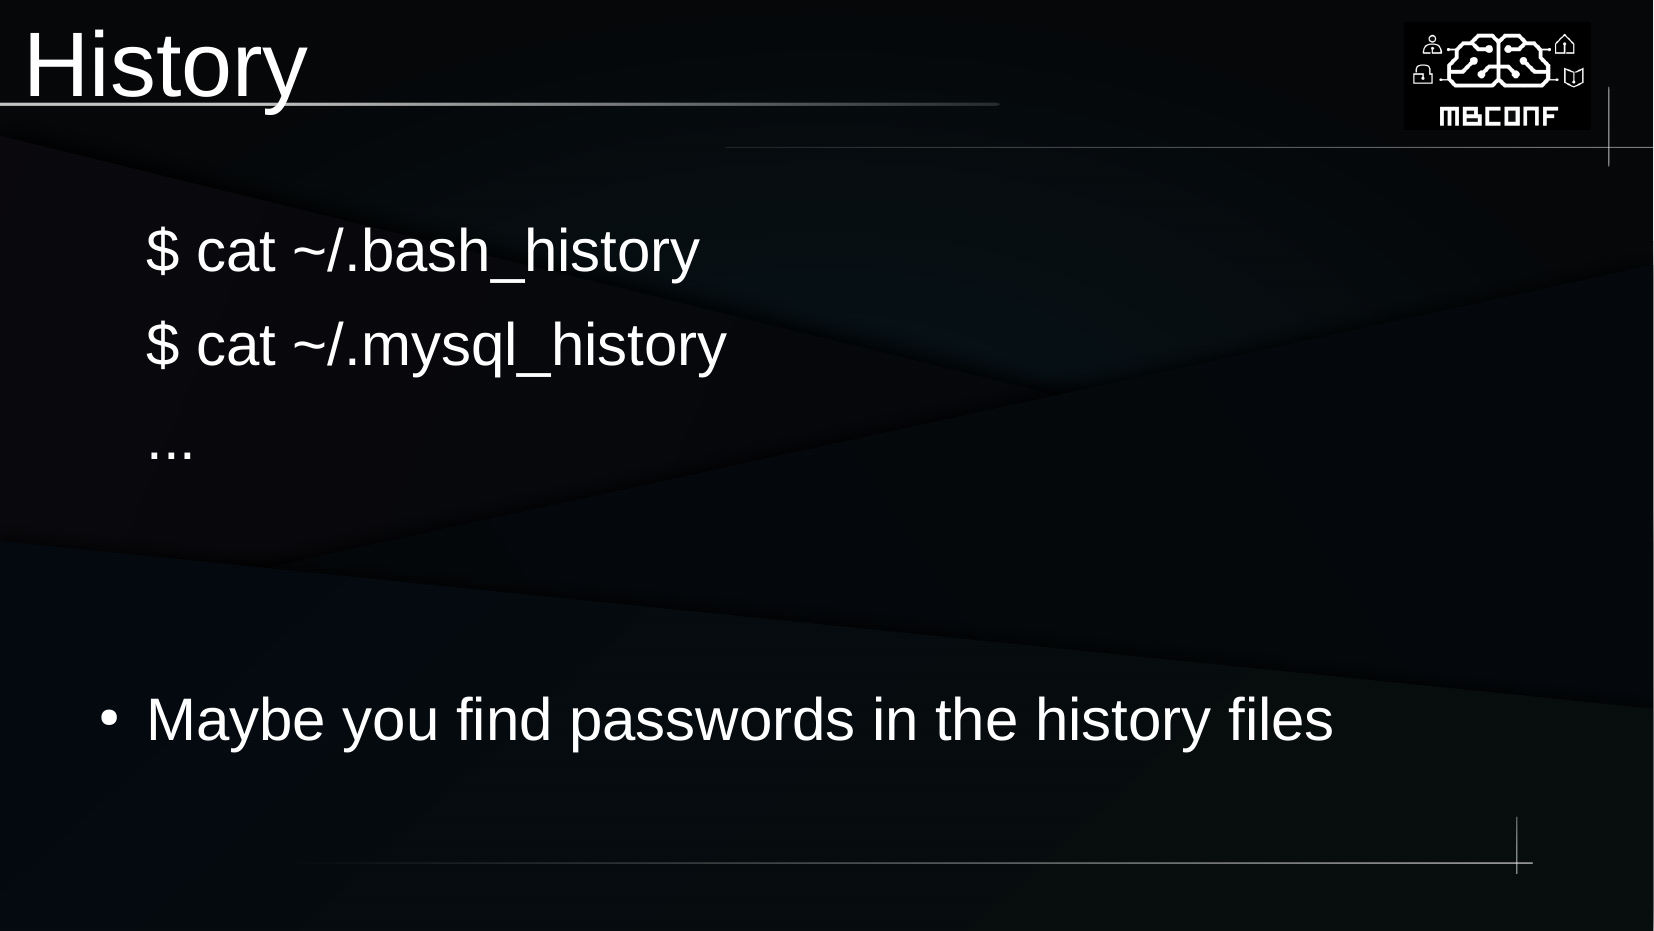

# History
$ cat ~/.bash_history
$ cat ~/.mysql_history
...
Maybe you find passwords in the history files